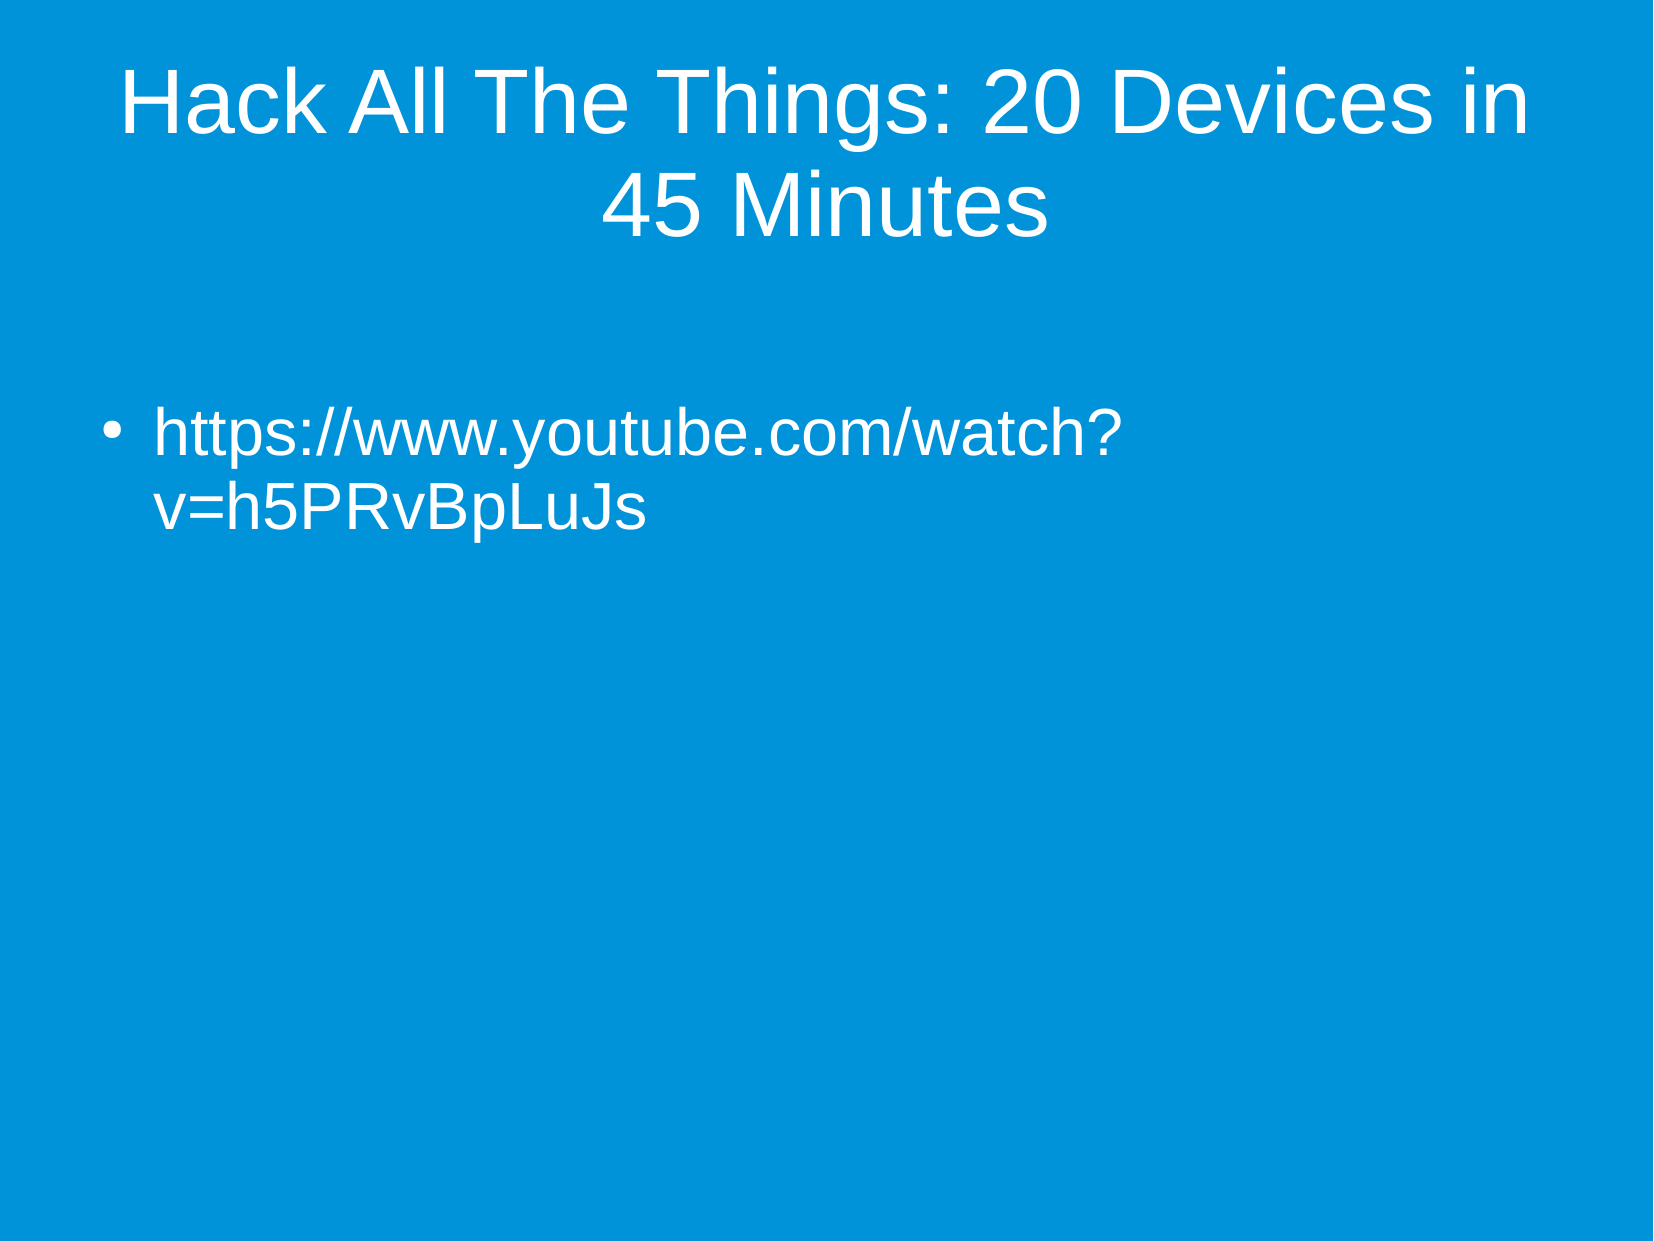

# Hack All The Things: 20 Devices in 45 Minutes
https://www.youtube.com/watch?v=h5PRvBpLuJs